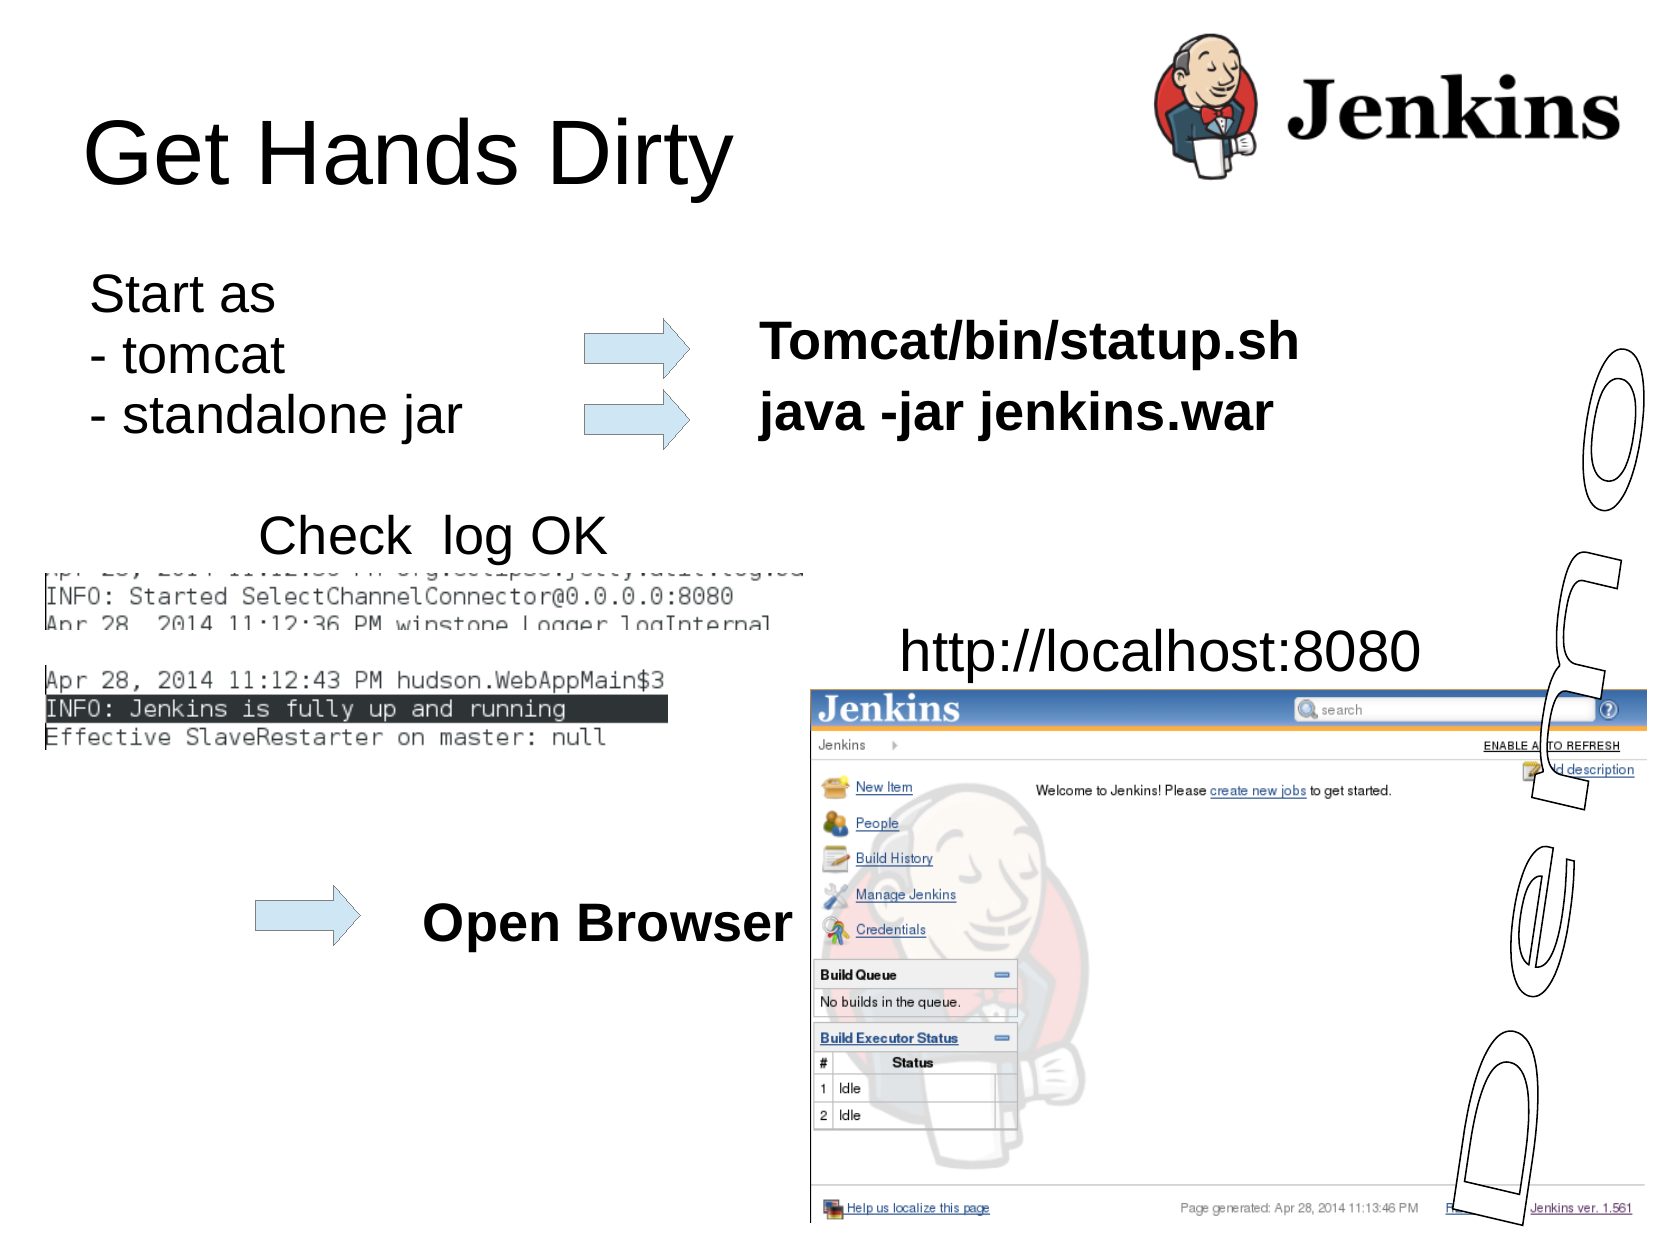

# Get Hands Dirty
Start as
- tomcat
- standalone jar
Tomcat/bin/statup.sh
java -jar jenkins.war
Check log OK
http://localhost:8080
Demo
Open Browser